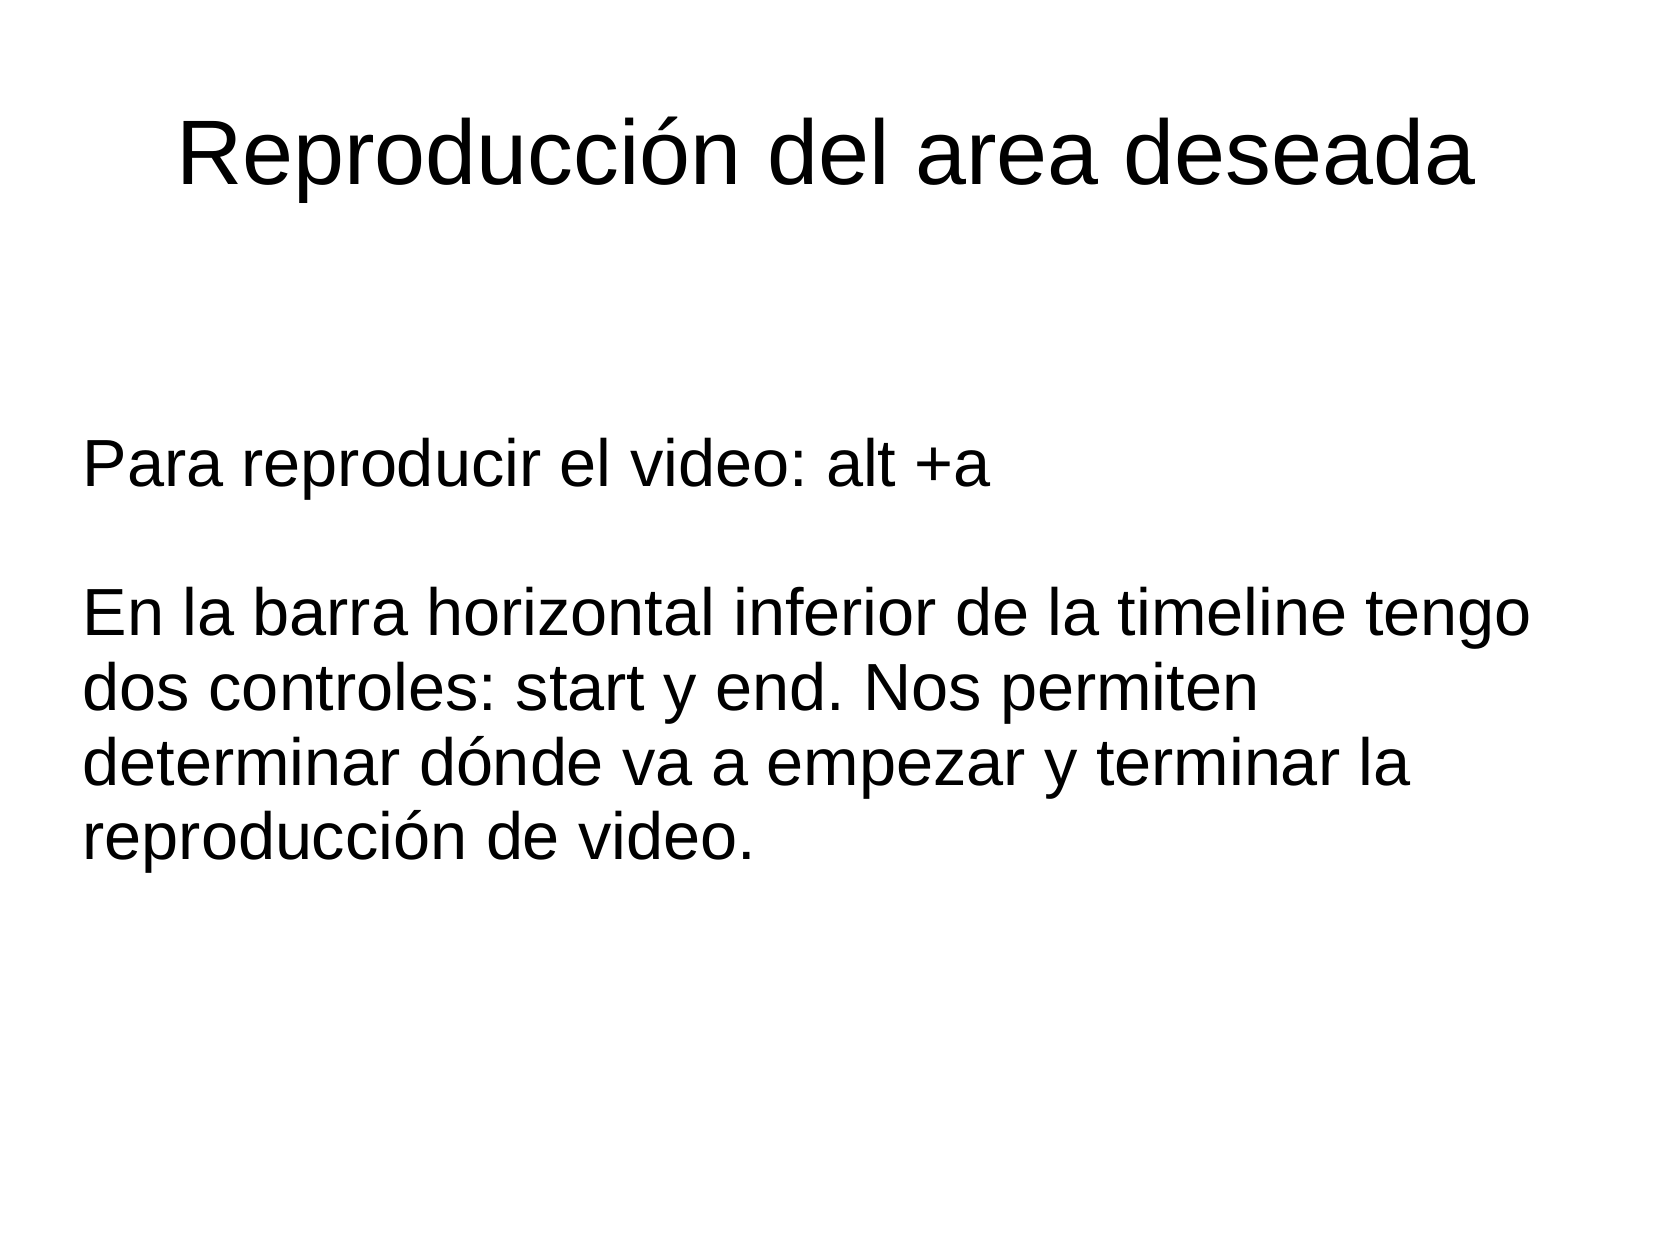

# Reproducción del area deseada
Para reproducir el video: alt +a
En la barra horizontal inferior de la timeline tengo dos controles: start y end. Nos permiten determinar dónde va a empezar y terminar la reproducción de video.